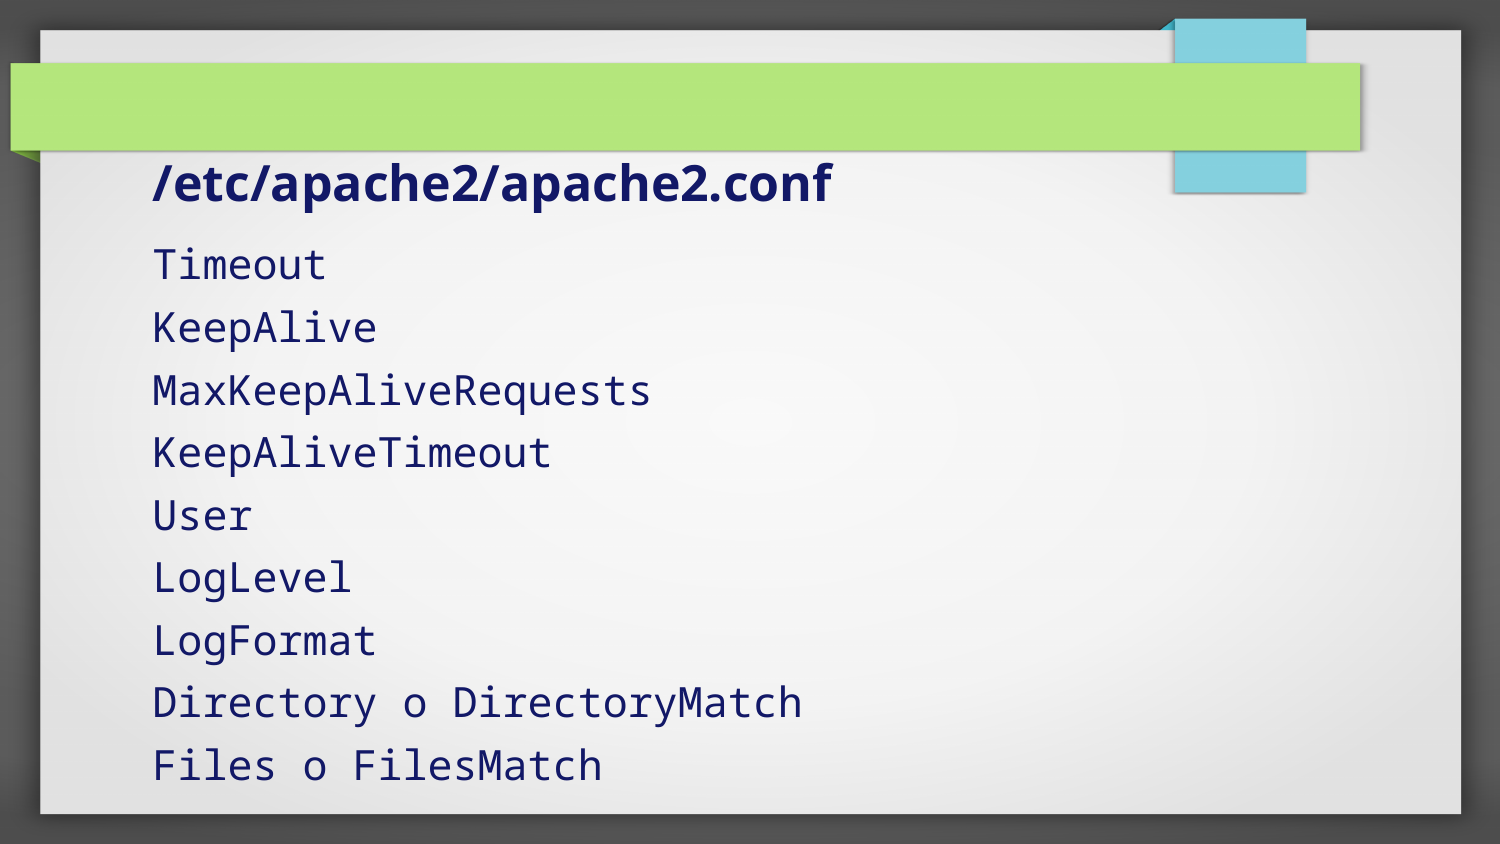

# /etc/apache2/apache2.conf
Timeout
KeepAlive
MaxKeepAliveRequests
KeepAliveTimeout
User
LogLevel
LogFormat
Directory o DirectoryMatch
Files o FilesMatch